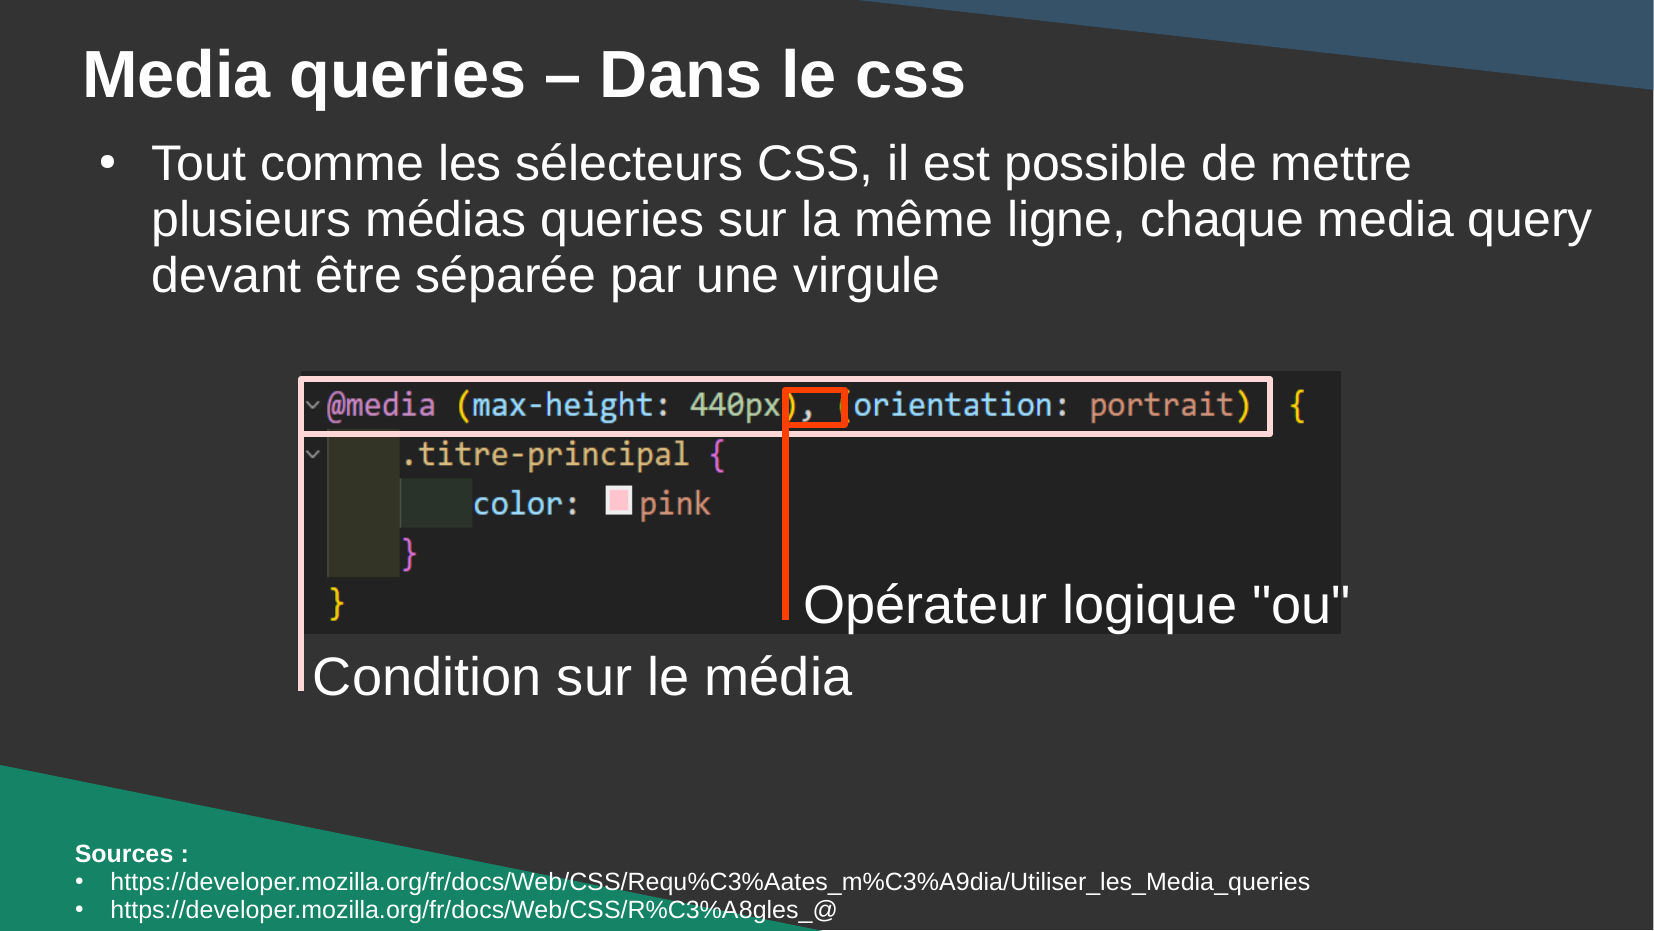

# Media queries – Dans le css
Tout comme les sélecteurs CSS, il est possible de mettre plusieurs médias queries sur la même ligne, chaque media query devant être séparée par une virgule
Opérateur logique "ou"
Condition sur le média
Sources :
https://developer.mozilla.org/fr/docs/Web/CSS/Requ%C3%Aates_m%C3%A9dia/Utiliser_les_Media_queries
https://developer.mozilla.org/fr/docs/Web/CSS/R%C3%A8gles_@